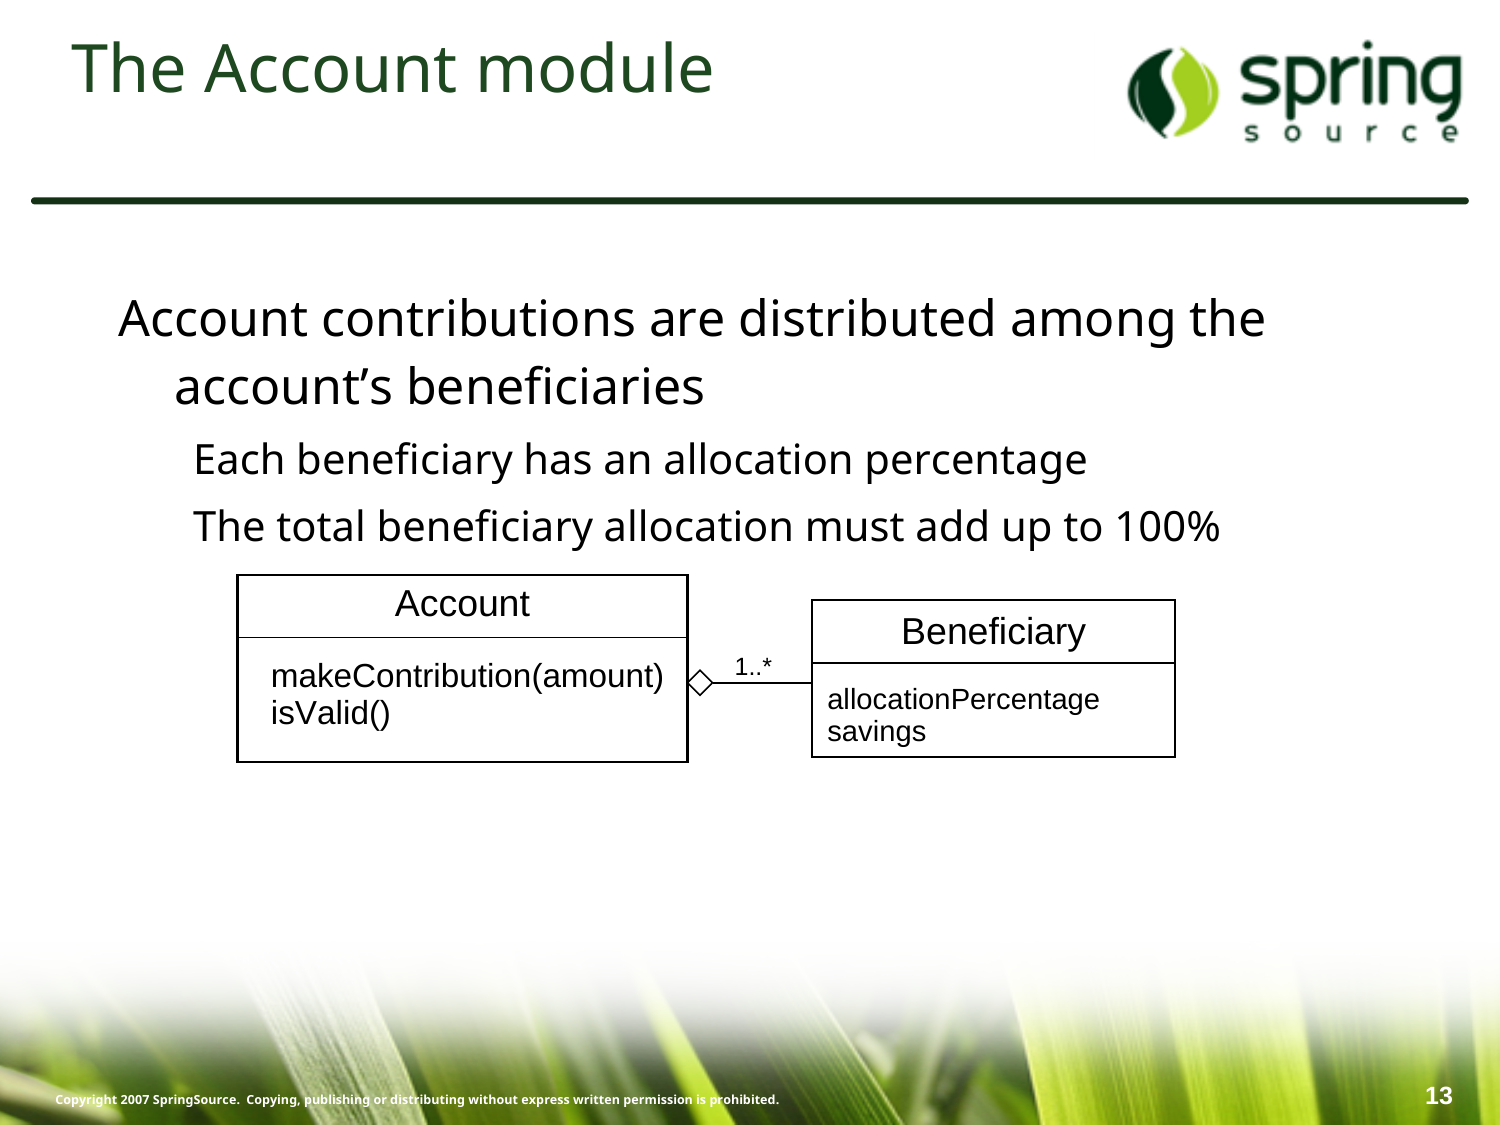

# The Account module
Account contributions are distributed among the account’s beneficiaries
Each beneficiary has an allocation percentage
The total beneficiary allocation must add up to 100%
Account
Beneficiary
1..*
 makeContribution(amount)
 isValid()
allocationPercentage
savings